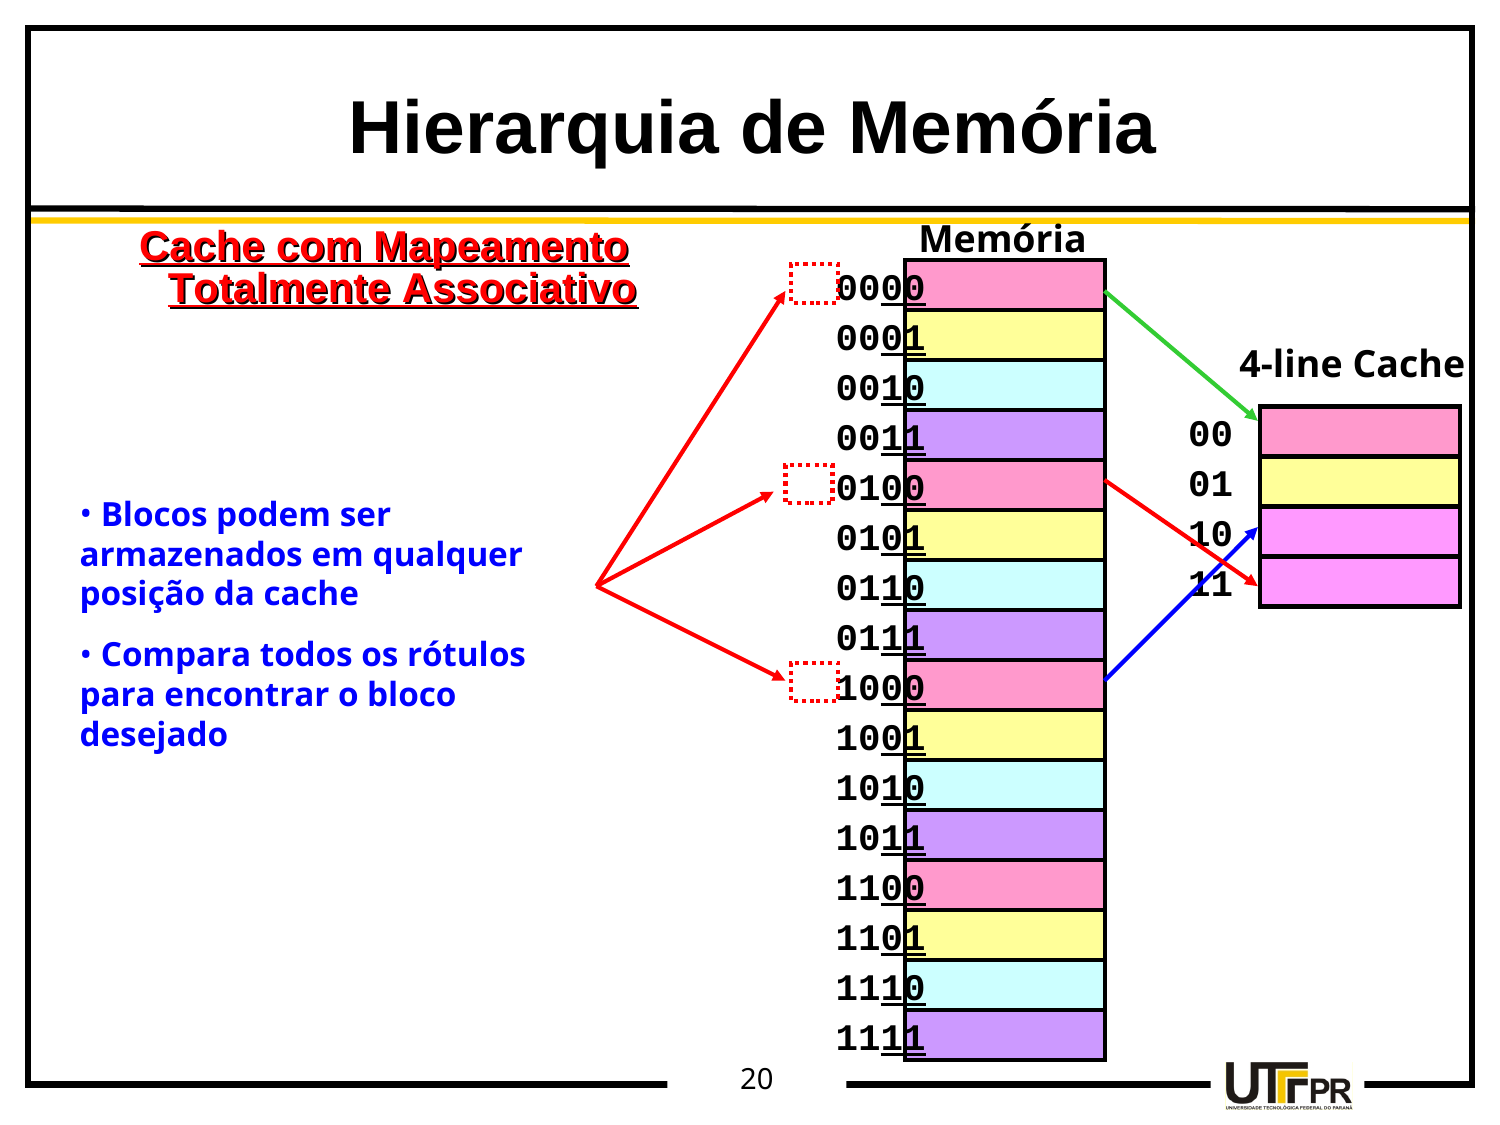

Hierarquia de Memória
Memória
# Cache com Mapeamento Totalmente Associativo
0000
0001
4-line Cache
0010
00
0011
01
0100
 Blocos podem ser armazenados em qualquer posição da cache
 Compara todos os rótulos para encontrar o bloco desejado
10
0101
11
0110
0111
1000
1001
1010
1011
1100
1101
1110
1111